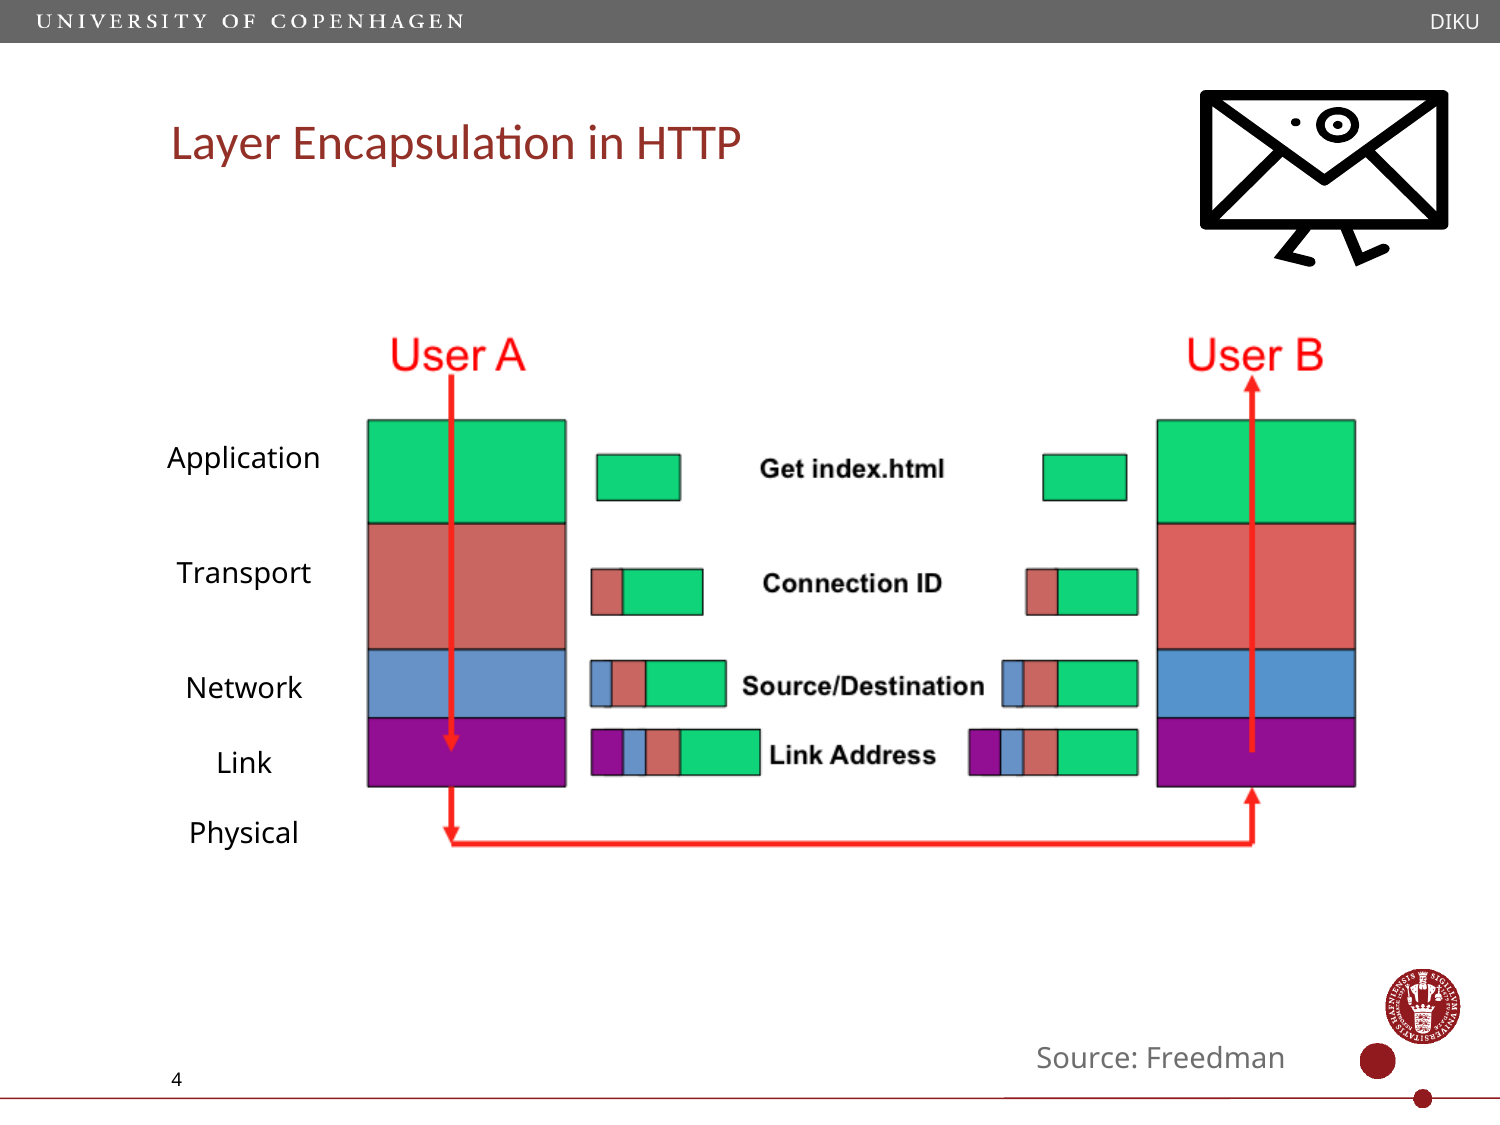

DIKU
Layer Encapsulation in HTTP
Application
Transport
Network
Link
Physical
Source: Freedman
3